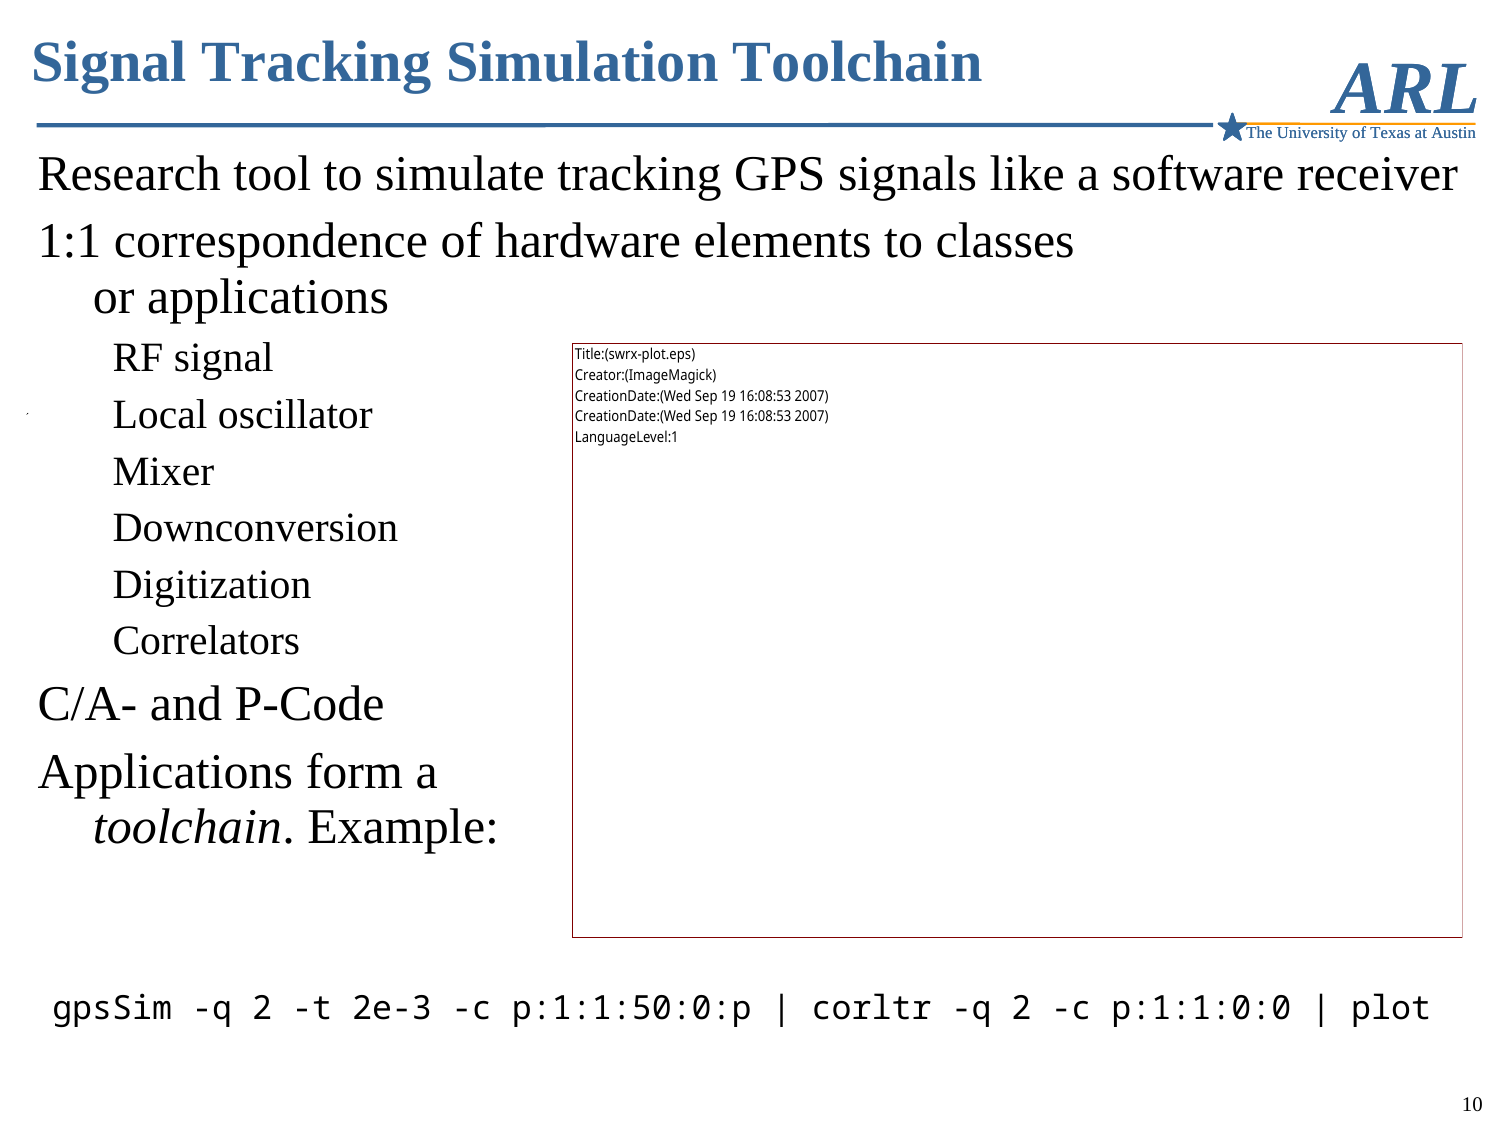

# Signal Tracking Simulation Toolchain
Research tool to simulate tracking GPS signals like a software receiver
1:1 correspondence of hardware elements to classes
or applications
RF signal
Local oscillator
Mixer
Downconversion
Digitization
Correlators
C/A- and P-Code
Applications form a
toolchain. Example:
gpsSim -q 2 -t 2e-3 -c p:1:1:50:0:p | corltr -q 2 -c p:1:1:0:0 | plot